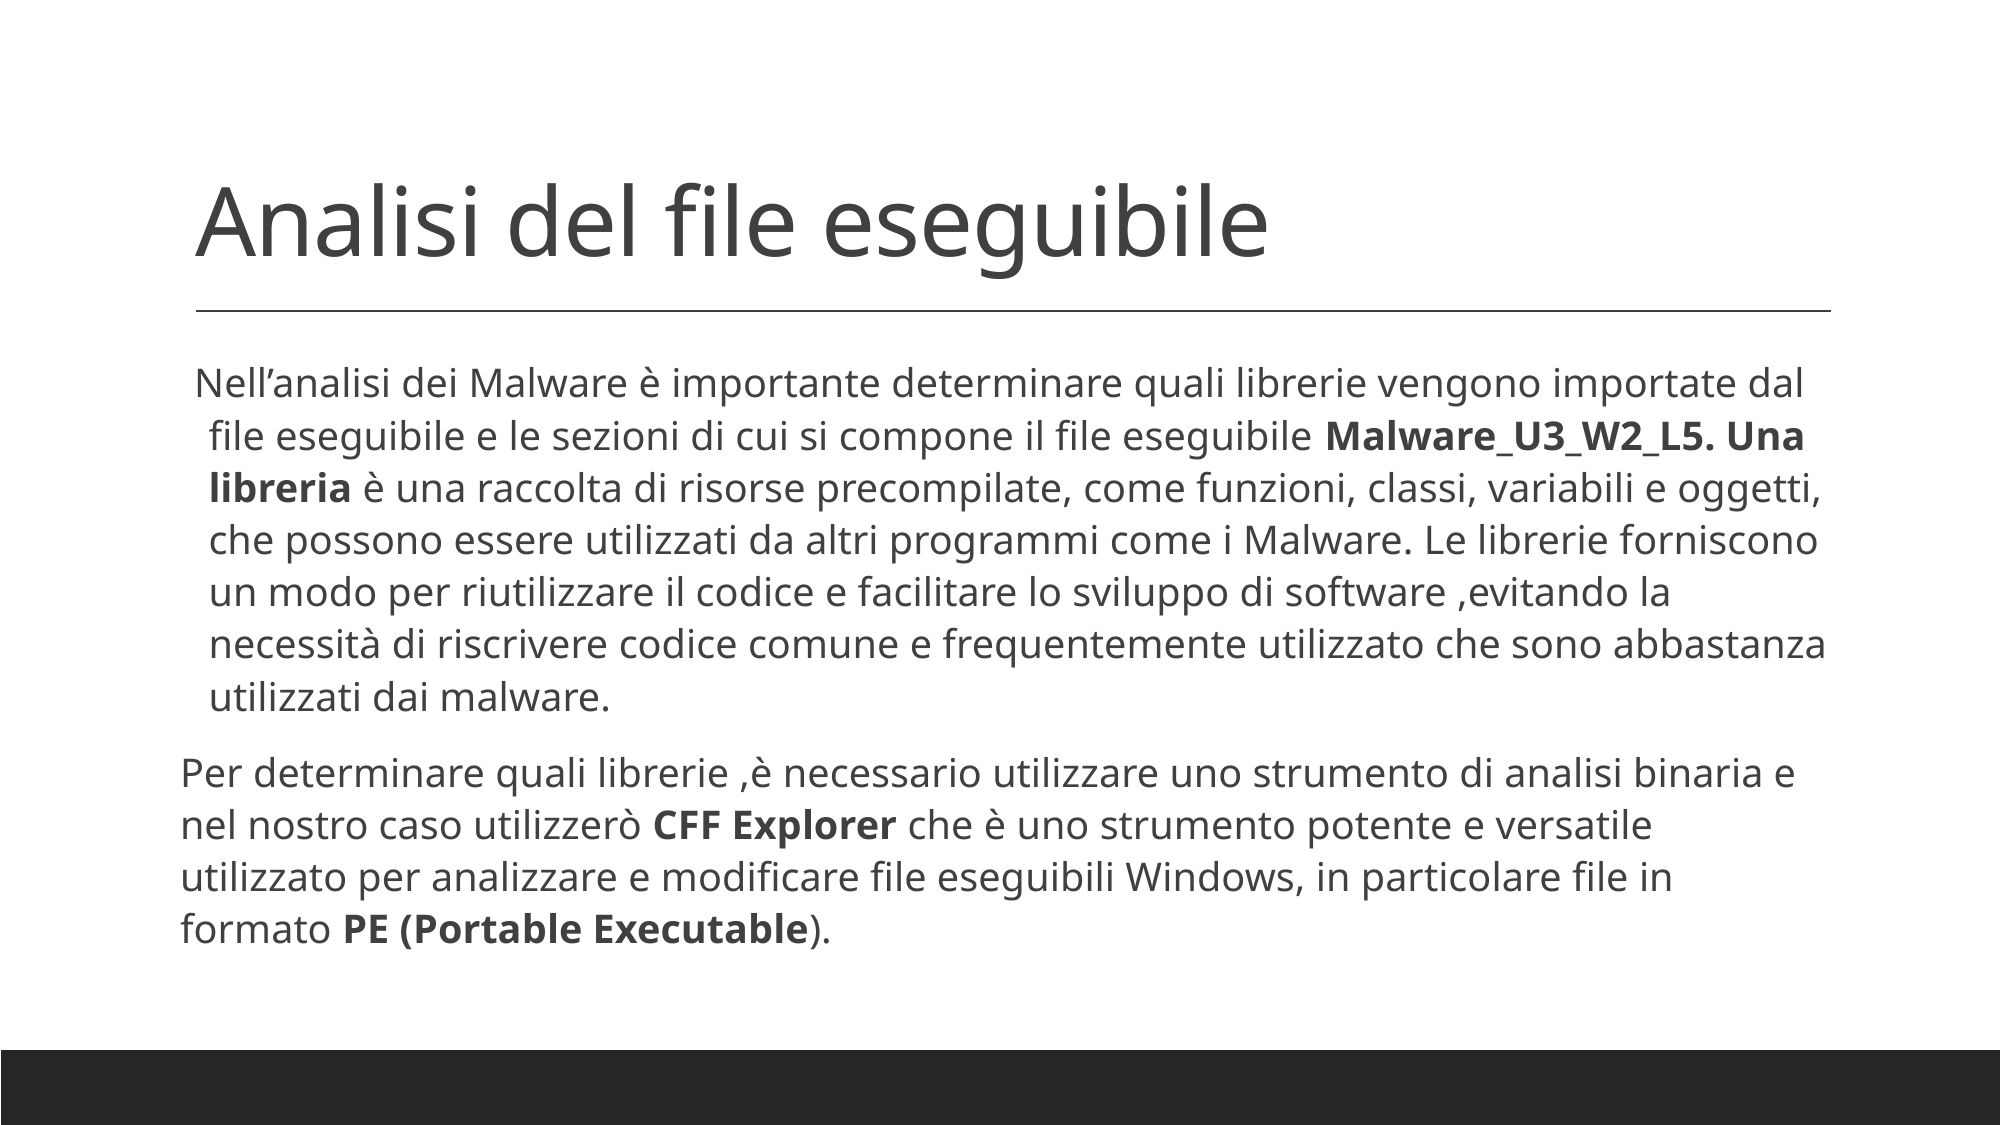

# Analisi del file eseguibile
Nell’analisi dei Malware è importante determinare quali librerie vengono importate dal file eseguibile e le sezioni di cui si compone il file eseguibile Malware_U3_W2_L5. Una libreria è una raccolta di risorse precompilate, come funzioni, classi, variabili e oggetti, che possono essere utilizzati da altri programmi come i Malware. Le librerie forniscono un modo per riutilizzare il codice e facilitare lo sviluppo di software ,evitando la necessità di riscrivere codice comune e frequentemente utilizzato che sono abbastanza utilizzati dai malware.
Per determinare quali librerie ,è necessario utilizzare uno strumento di analisi binaria e nel nostro caso utilizzerò CFF Explorer che è uno strumento potente e versatile utilizzato per analizzare e modificare file eseguibili Windows, in particolare file in formato PE (Portable Executable).